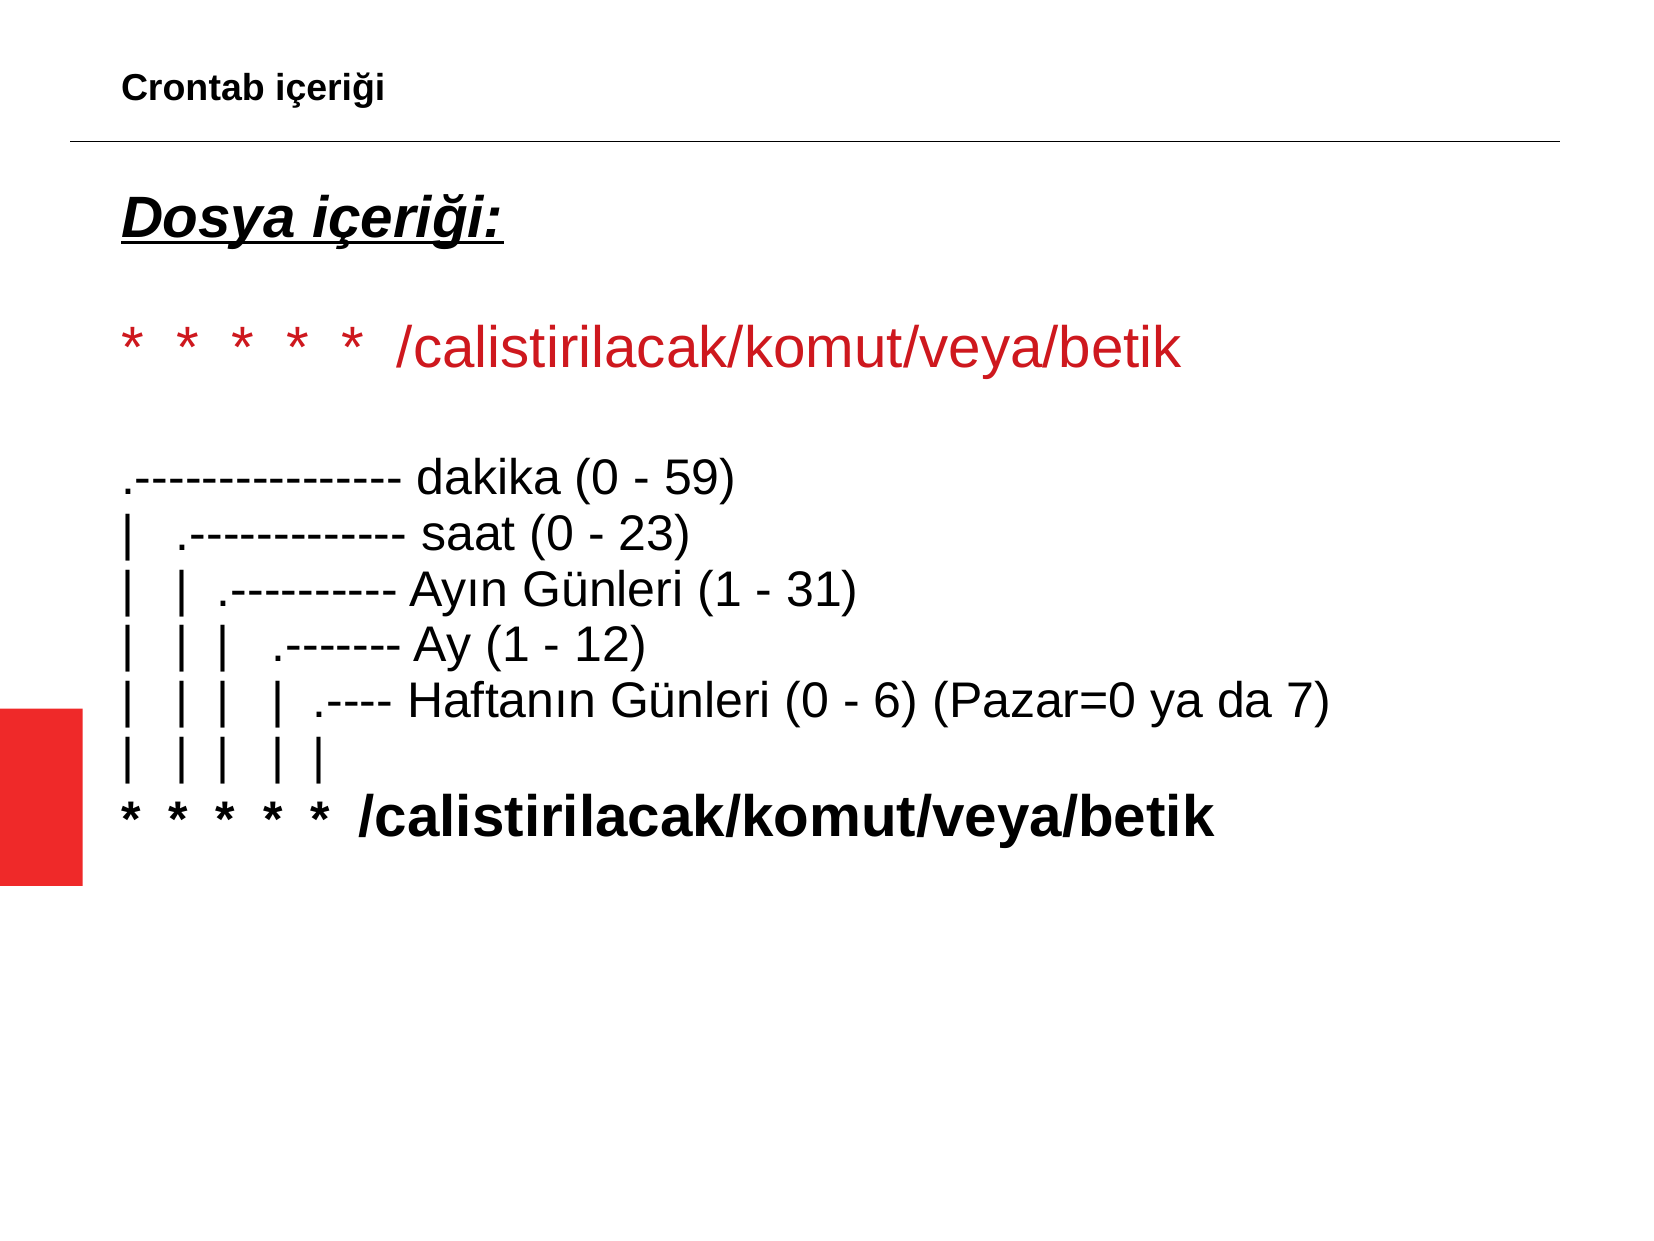

Crontab içeriği
Dosya içeriği:
* * * * * /calistirilacak/komut/veya/betik
.---------------- dakika (0 - 59)
| .------------- saat (0 - 23)
| | .---------- Ayın Günleri (1 - 31)
| | | .------- Ay (1 - 12)
| | | | .---- Haftanın Günleri (0 - 6) (Pazar=0 ya da 7)
| | | | |
* * * * * /calistirilacak/komut/veya/betik